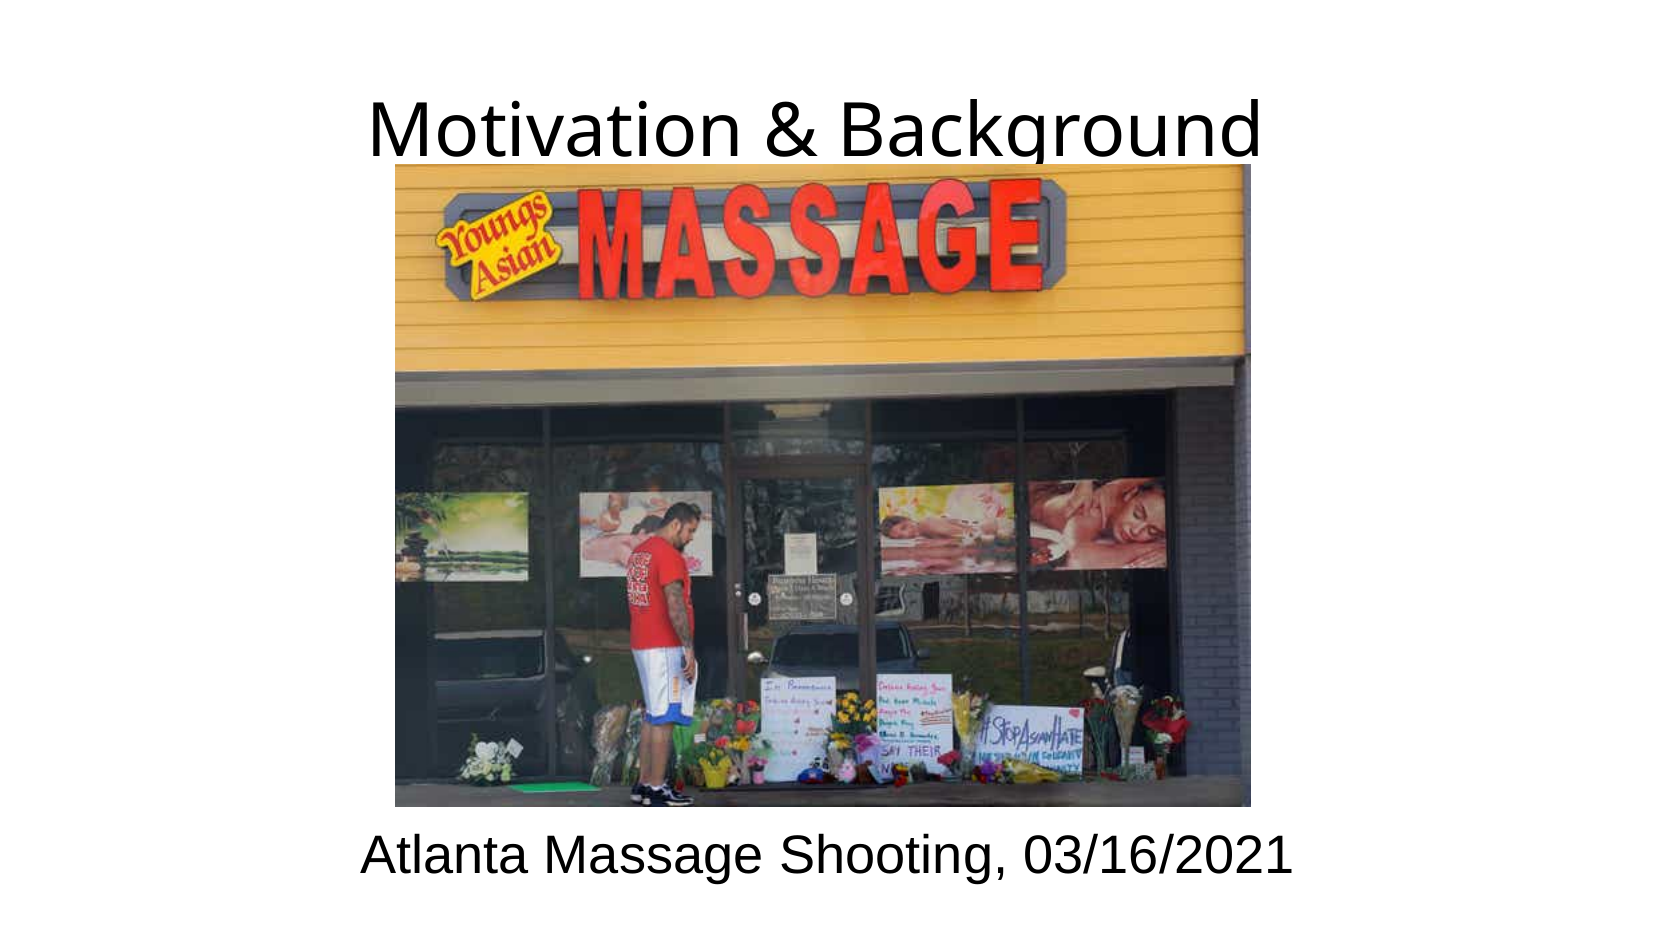

# Motivation & Background
Atlanta Massage Shooting, 03/16/2021